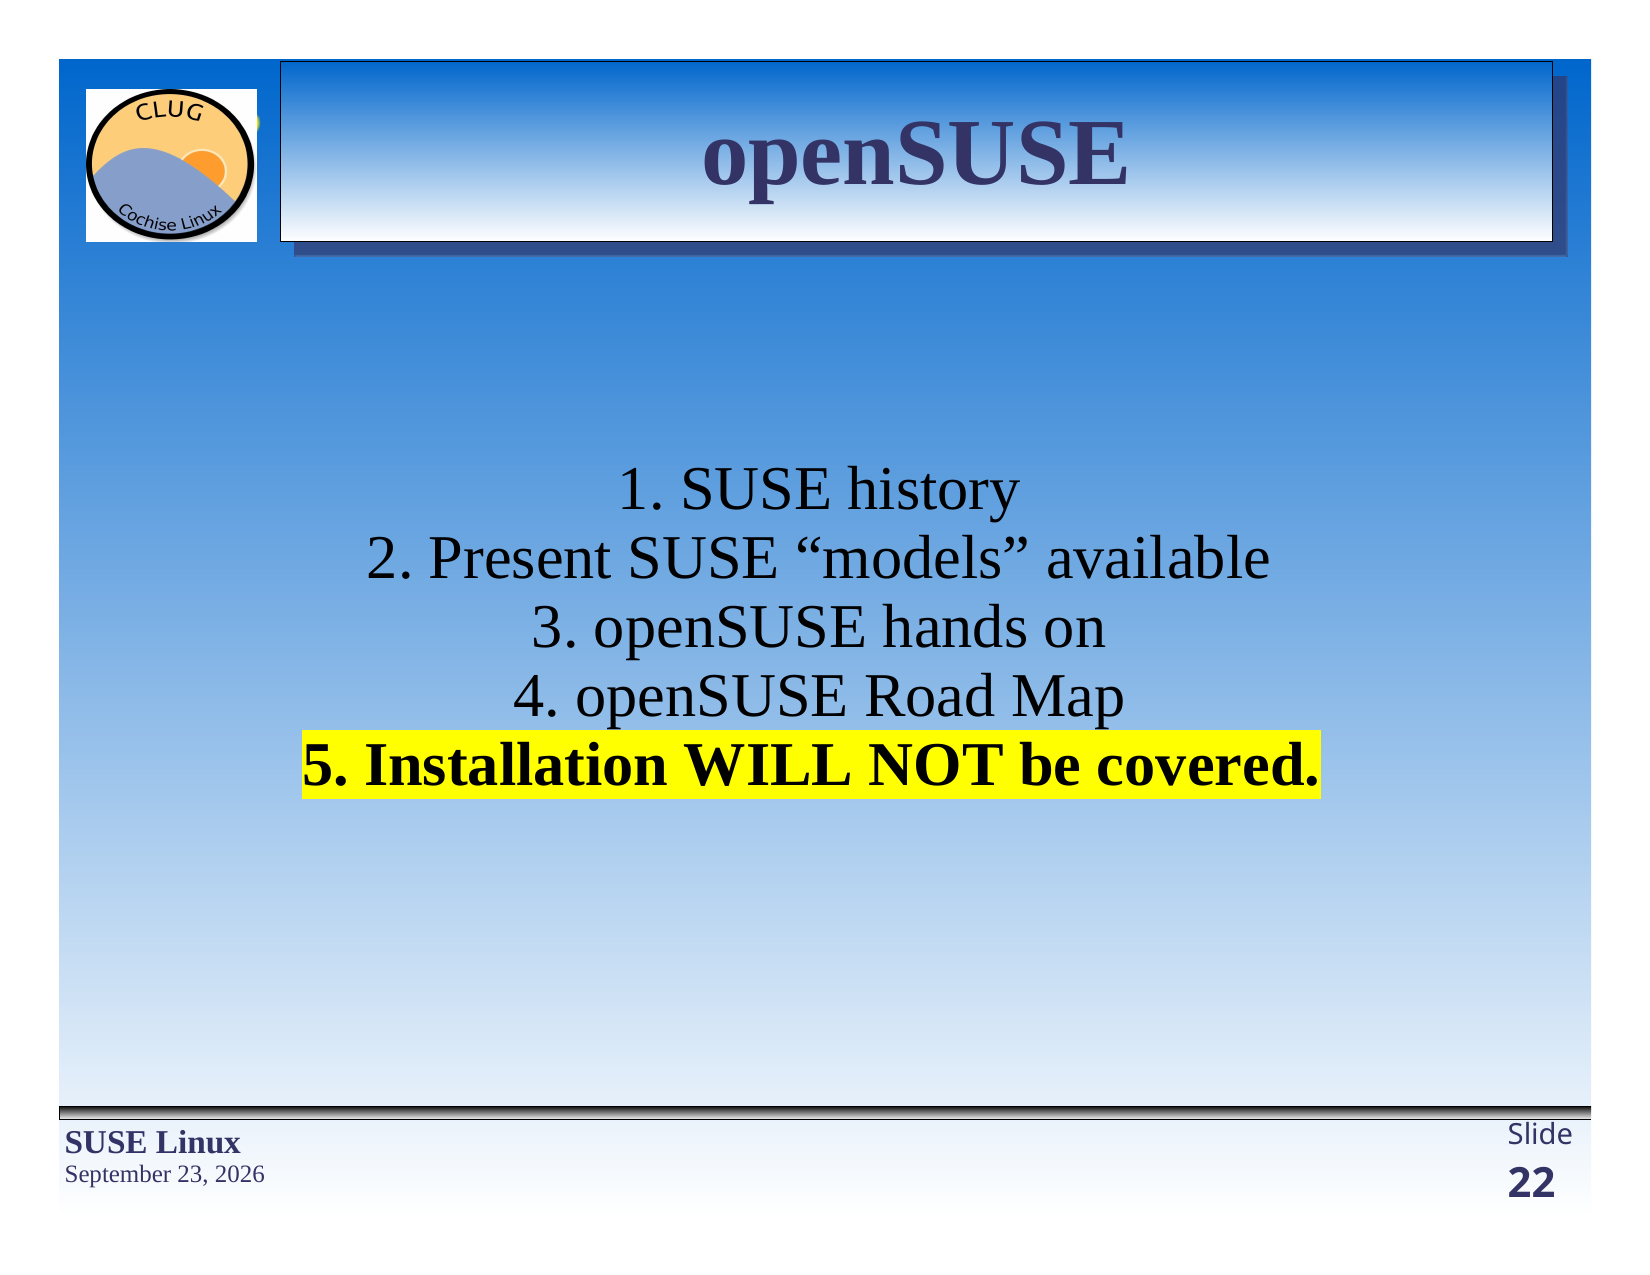

# openSUSE
1. SUSE history
2. Present SUSE “models” available
3. openSUSE hands on
4. openSUSE Road Map
5. Installation WILL NOT be covered.